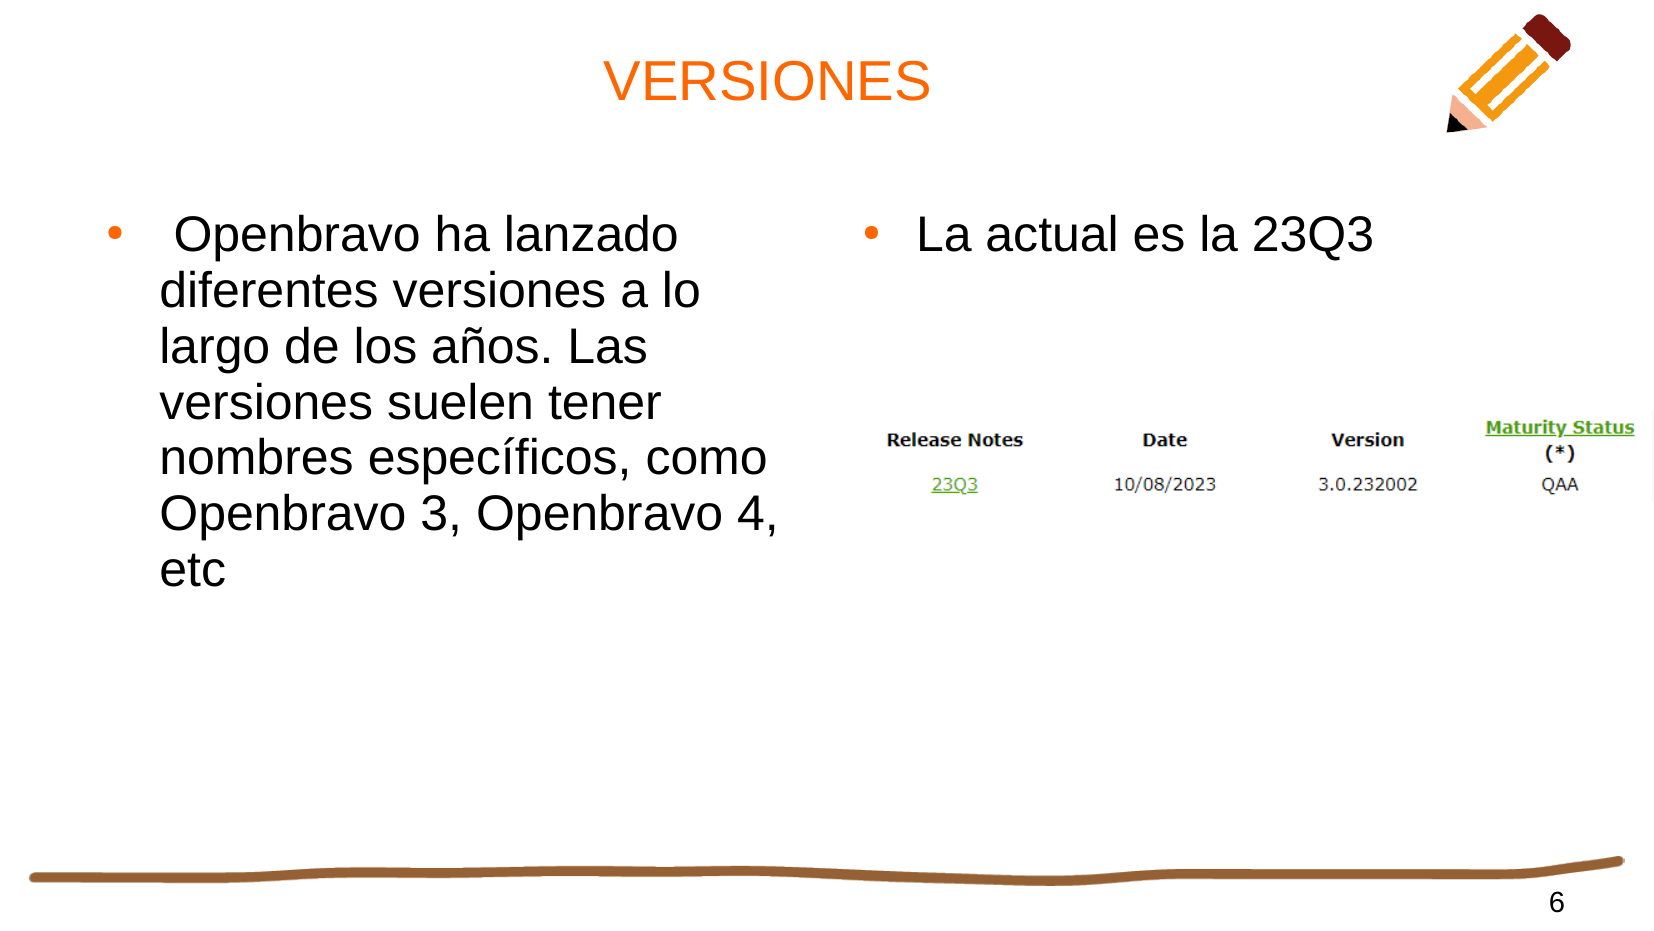

# VERSIONES
 Openbravo ha lanzado diferentes versiones a lo largo de los años. Las versiones suelen tener nombres específicos, como Openbravo 3, Openbravo 4, etc
La actual es la 23Q3
6